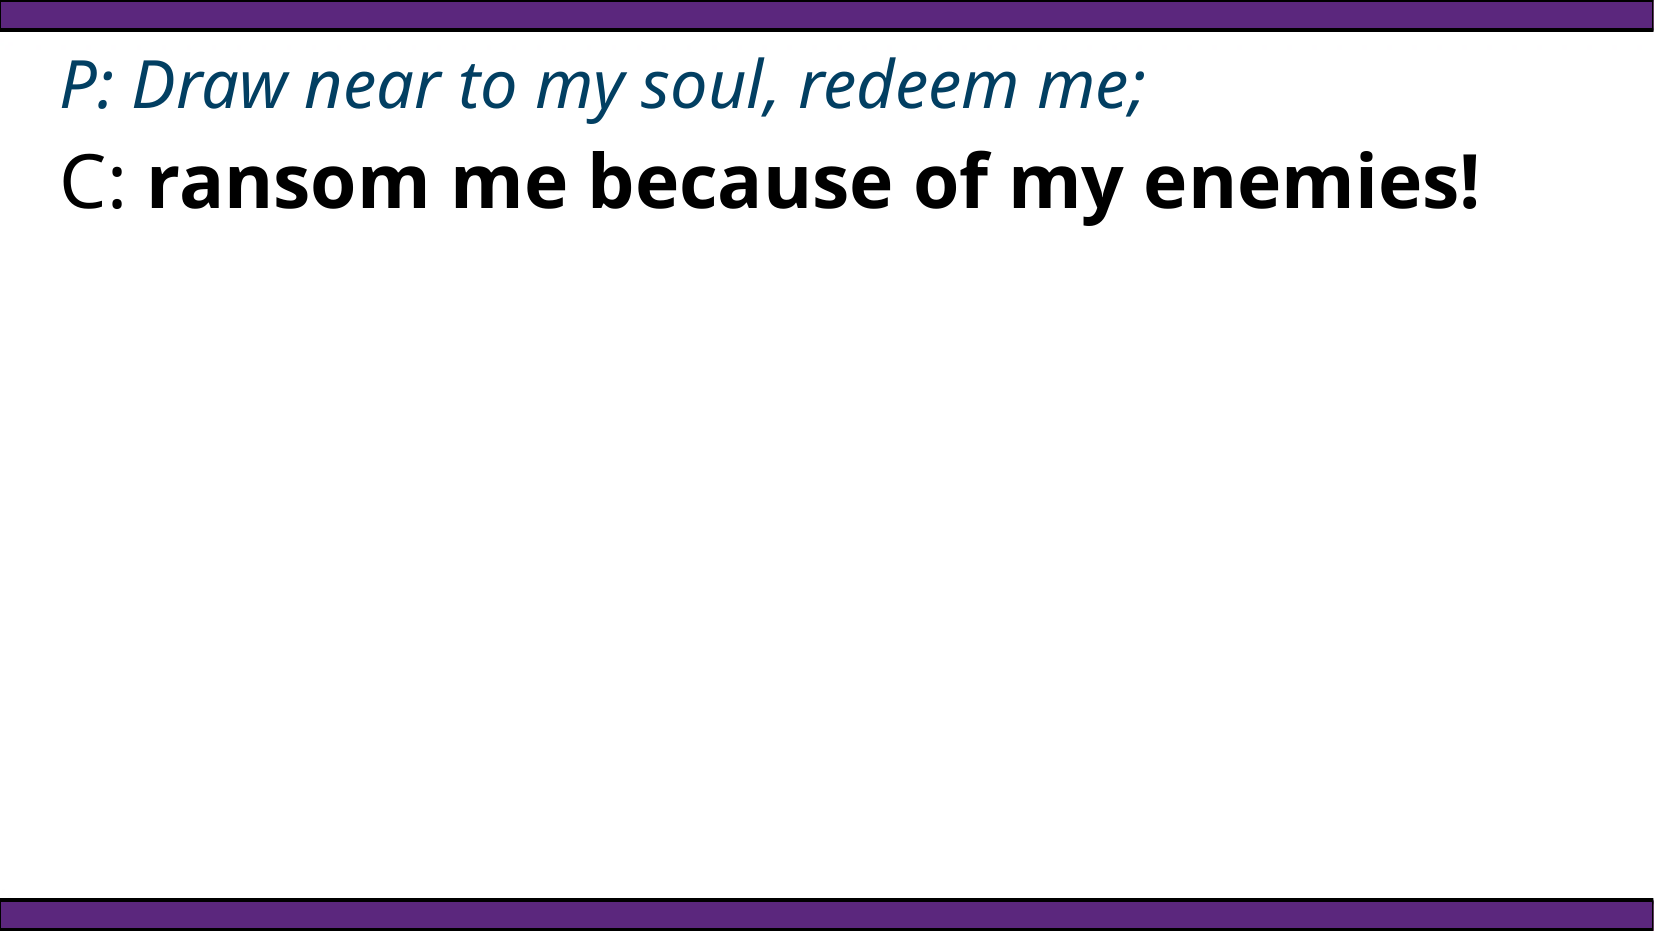

P: Draw near to my soul, redeem me;
C: ransom me because of my enemies!